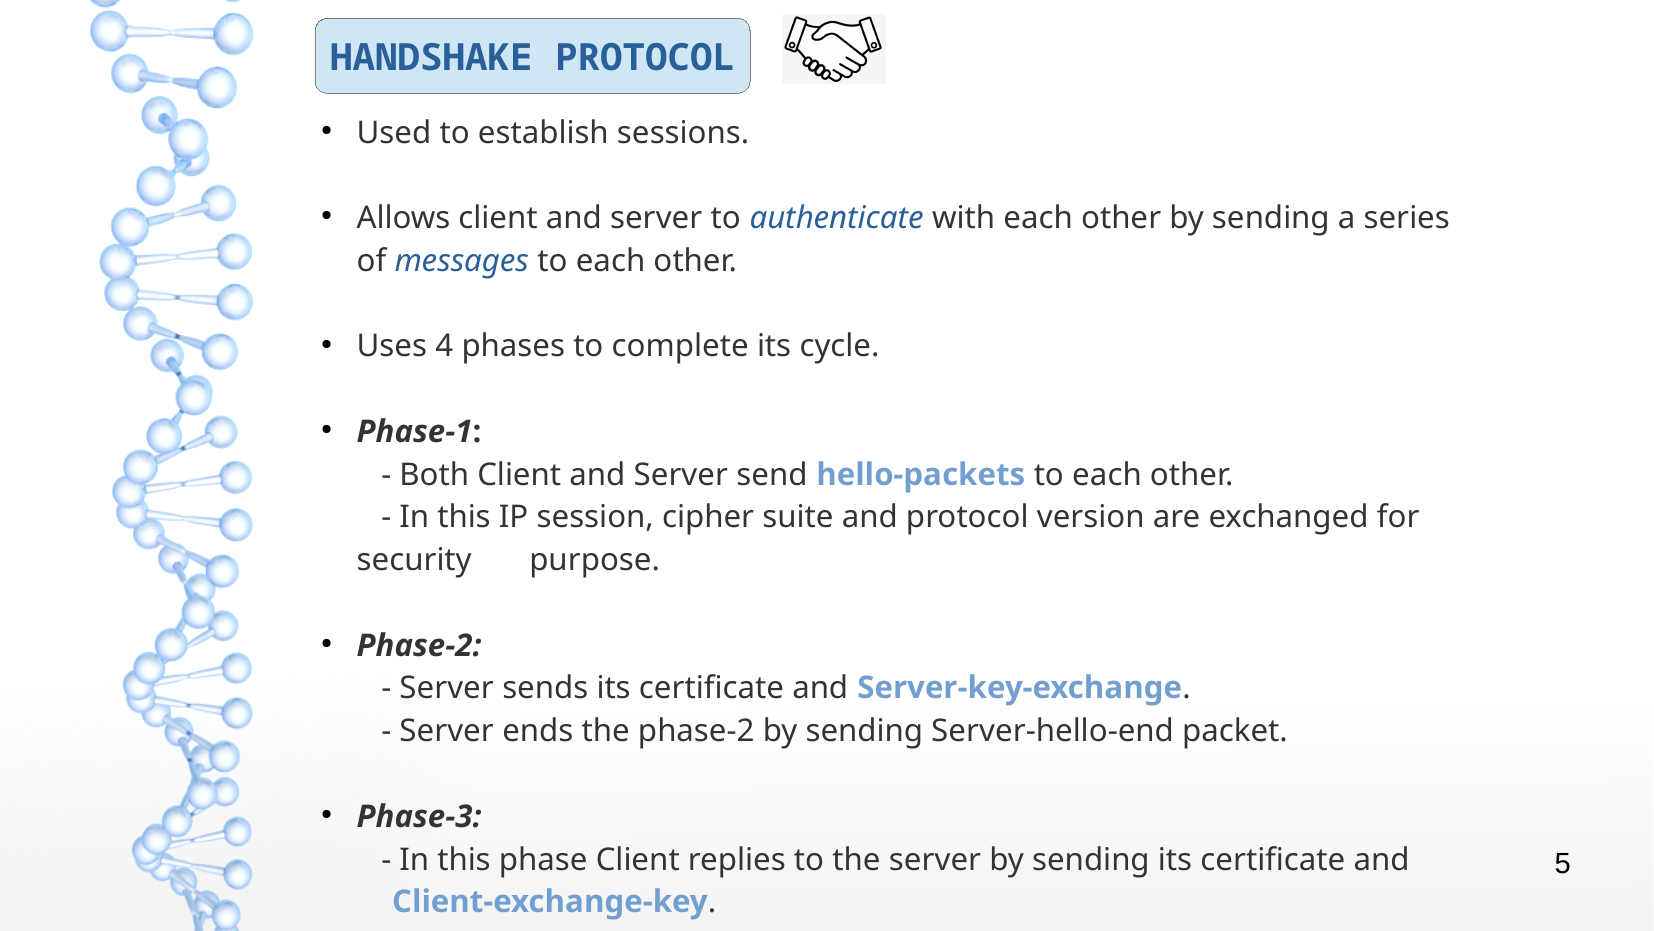

HANDSHAKE PROTOCOL
Used to establish sessions.
Allows client and server to authenticate with each other by sending a series of messages to each other.
Uses 4 phases to complete its cycle.
Phase-1:
 - Both Client and Server send hello-packets to each other.
 - In this IP session, cipher suite and protocol version are exchanged for security purpose.
Phase-2:
 - Server sends its certificate and Server-key-exchange.
 - Server ends the phase-2 by sending Server-hello-end packet.
Phase-3:
 - In this phase Client replies to the server by sending its certificate and
Client-exchange-key.
Phase-4:
 - Change-cipher suite occurrs and after this Handshake Protocol ends.
5